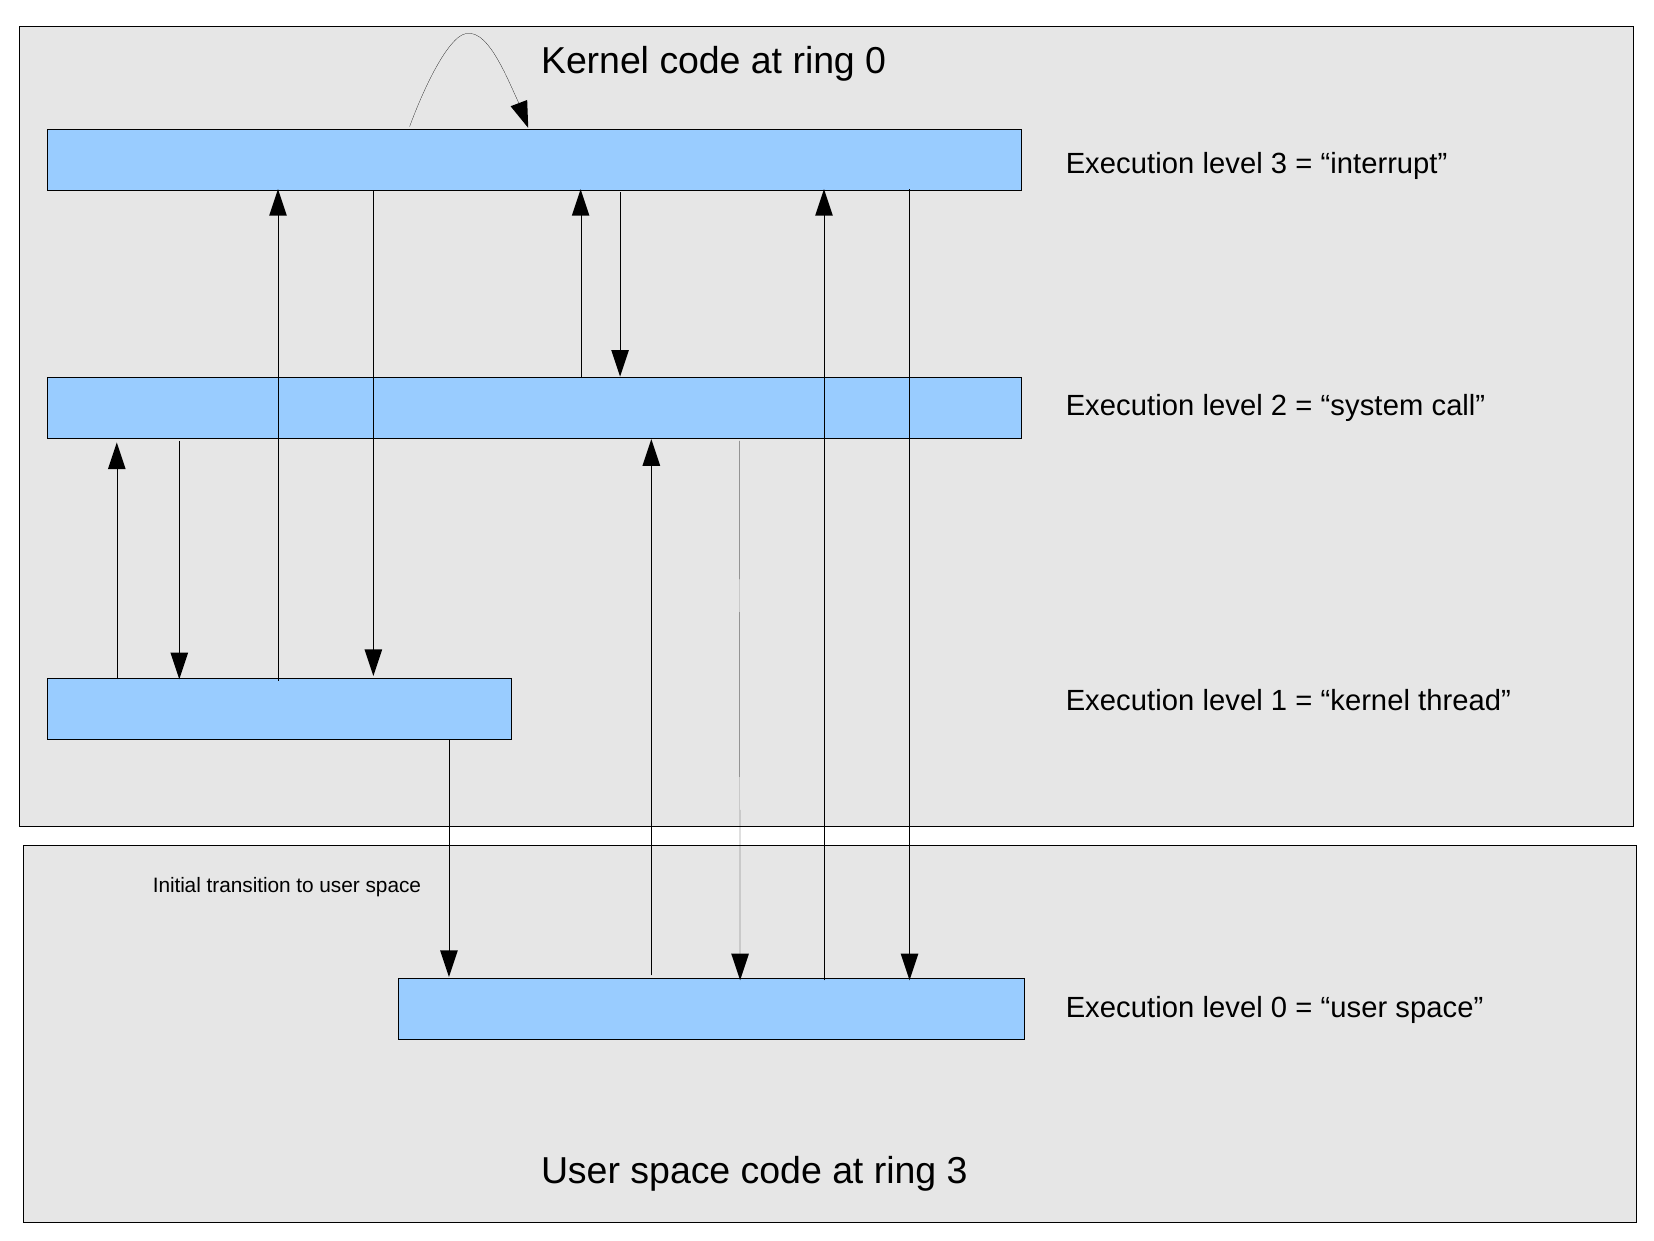

Kernel code at ring 0
Execution level 3 = “interrupt”
Execution level 2 = “system call”
Execution level 1 = “kernel thread”
Initial transition to user space
Execution level 0 = “user space”
User space code at ring 3